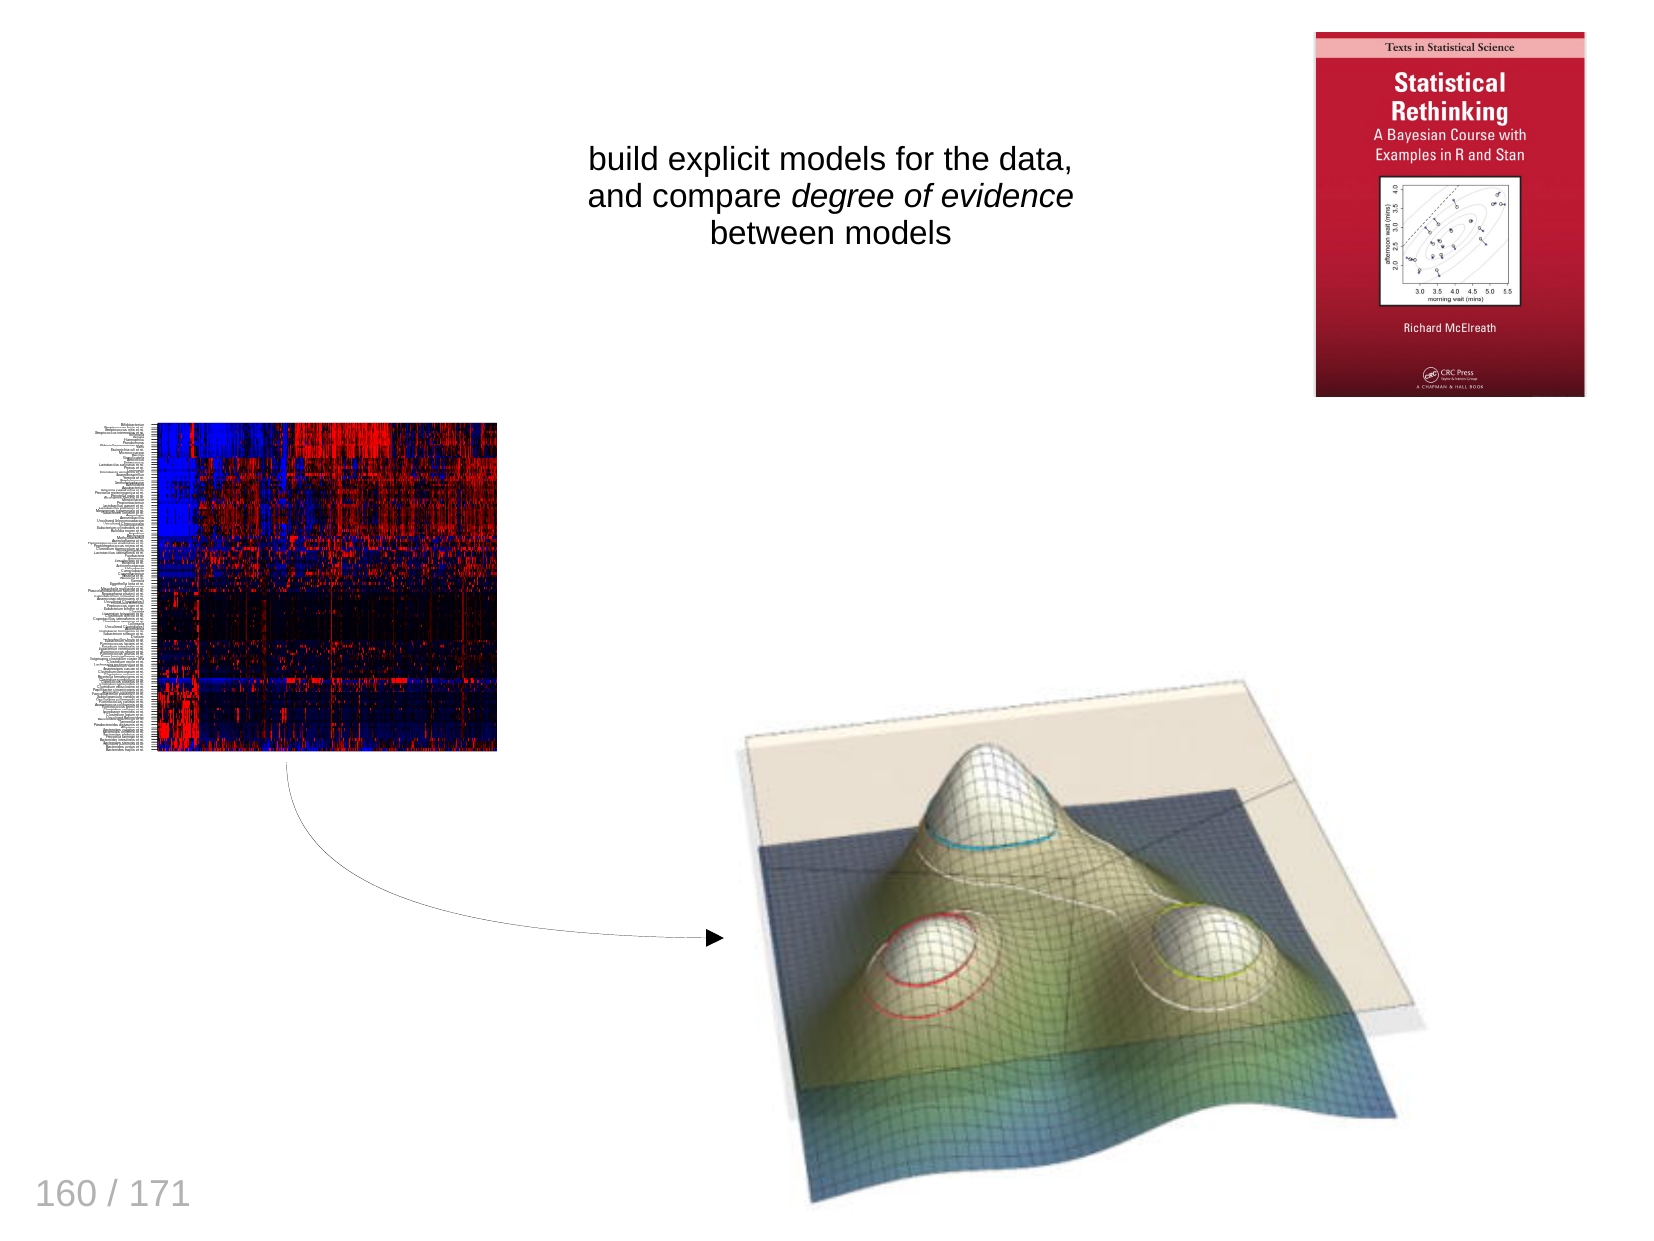

# build explicit models for the data, and compare degree of evidence between models